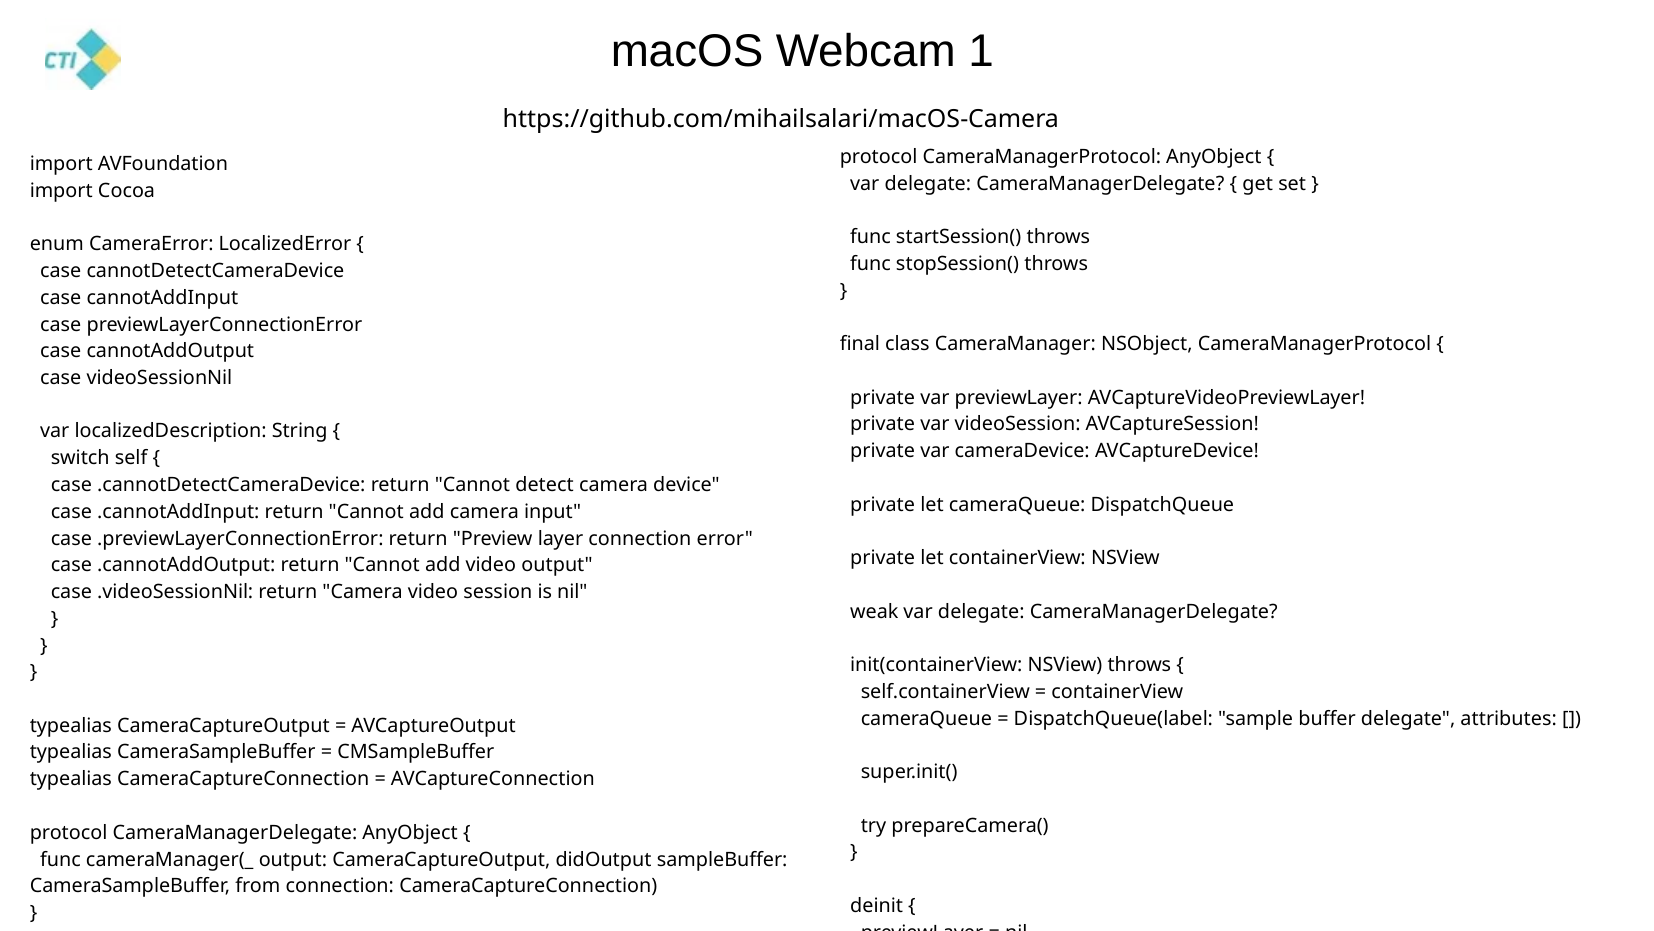

macOS Webcam 1
https://github.com/mihailsalari/macOS-Camera
protocol CameraManagerProtocol: AnyObject {
 var delegate: CameraManagerDelegate? { get set }
 func startSession() throws
 func stopSession() throws
}
final class CameraManager: NSObject, CameraManagerProtocol {
 private var previewLayer: AVCaptureVideoPreviewLayer!
 private var videoSession: AVCaptureSession!
 private var cameraDevice: AVCaptureDevice!
 private let cameraQueue: DispatchQueue
 private let containerView: NSView
 weak var delegate: CameraManagerDelegate?
 init(containerView: NSView) throws {
 self.containerView = containerView
 cameraQueue = DispatchQueue(label: "sample buffer delegate", attributes: [])
 super.init()
 try prepareCamera()
 }
 deinit {
 previewLayer = nil
 videoSession = nil
 cameraDevice = nil
 }
import AVFoundation
import Cocoa
enum CameraError: LocalizedError {
 case cannotDetectCameraDevice
 case cannotAddInput
 case previewLayerConnectionError
 case cannotAddOutput
 case videoSessionNil
 var localizedDescription: String {
 switch self {
 case .cannotDetectCameraDevice: return "Cannot detect camera device"
 case .cannotAddInput: return "Cannot add camera input"
 case .previewLayerConnectionError: return "Preview layer connection error"
 case .cannotAddOutput: return "Cannot add video output"
 case .videoSessionNil: return "Camera video session is nil"
 }
 }
}
typealias CameraCaptureOutput = AVCaptureOutput
typealias CameraSampleBuffer = CMSampleBuffer
typealias CameraCaptureConnection = AVCaptureConnection
protocol CameraManagerDelegate: AnyObject {
 func cameraManager(_ output: CameraCaptureOutput, didOutput sampleBuffer: CameraSampleBuffer, from connection: CameraCaptureConnection)
}